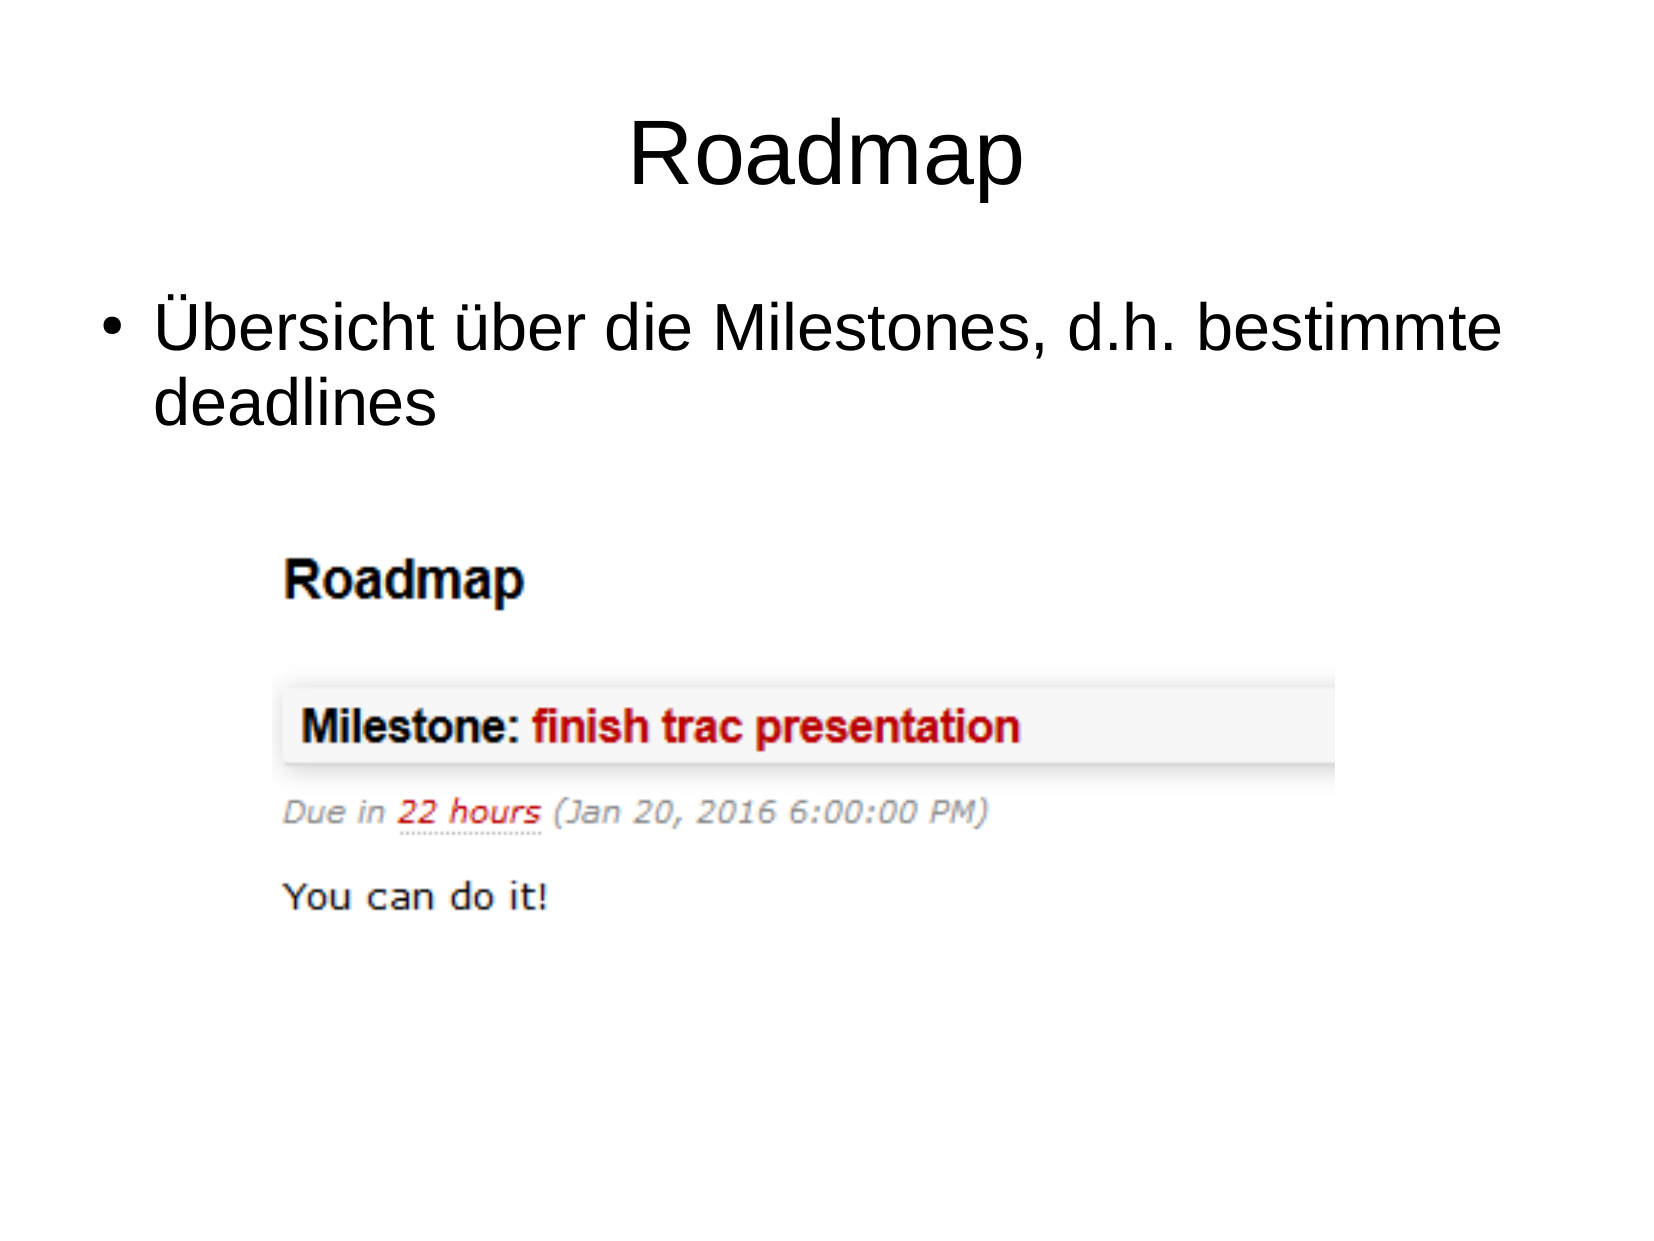

# Roadmap
Übersicht über die Milestones, d.h. bestimmte deadlines